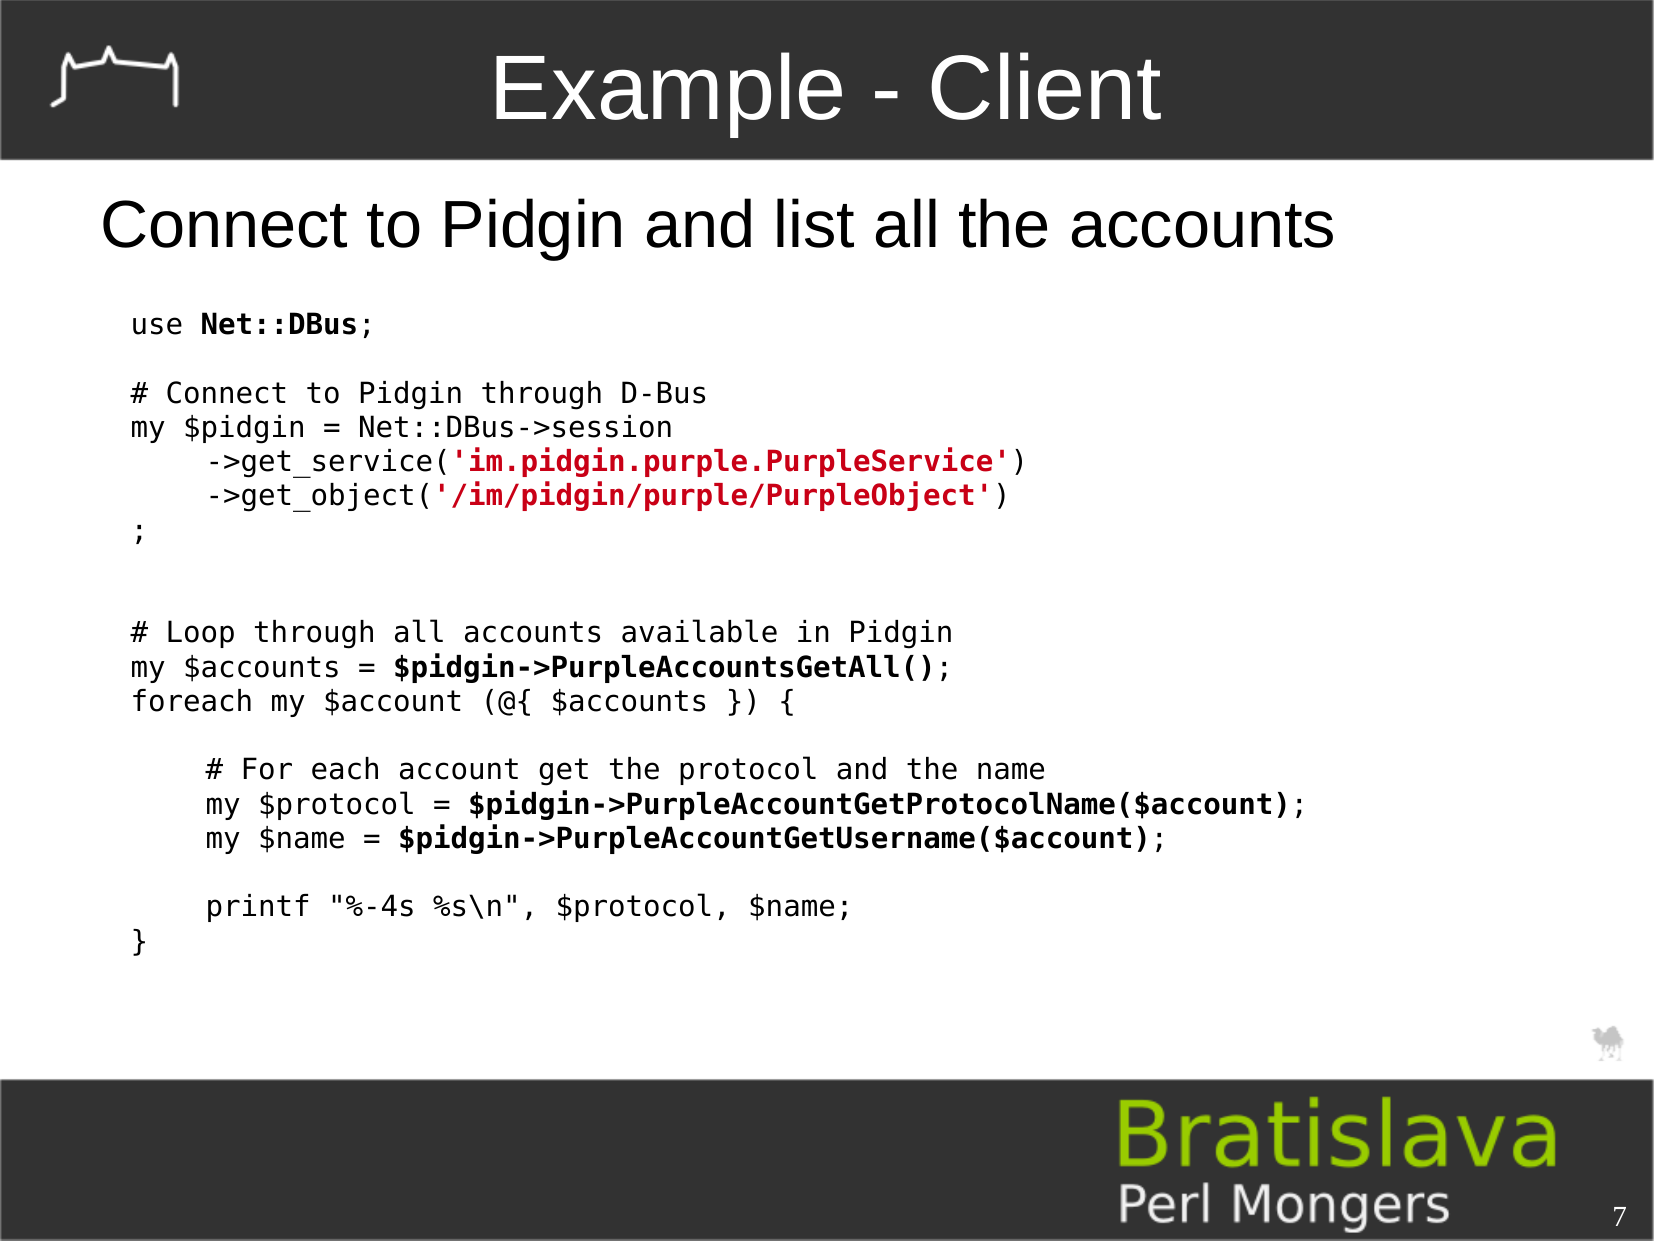

# Example - Client
Connect to Pidgin and list all the accounts
use Net::DBus;
# Connect to Pidgin through D-Bus
my $pidgin = Net::DBus->session
	->get_service('im.pidgin.purple.PurpleService')
	->get_object('/im/pidgin/purple/PurpleObject')
;
# Loop through all accounts available in Pidgin
my $accounts = $pidgin->PurpleAccountsGetAll();
foreach my $account (@{ $accounts }) {
	# For each account get the protocol and the name
	my $protocol = $pidgin->PurpleAccountGetProtocolName($account);
	my $name = $pidgin->PurpleAccountGetUsername($account);
	printf "%-4s %s\n", $protocol, $name;
}
7